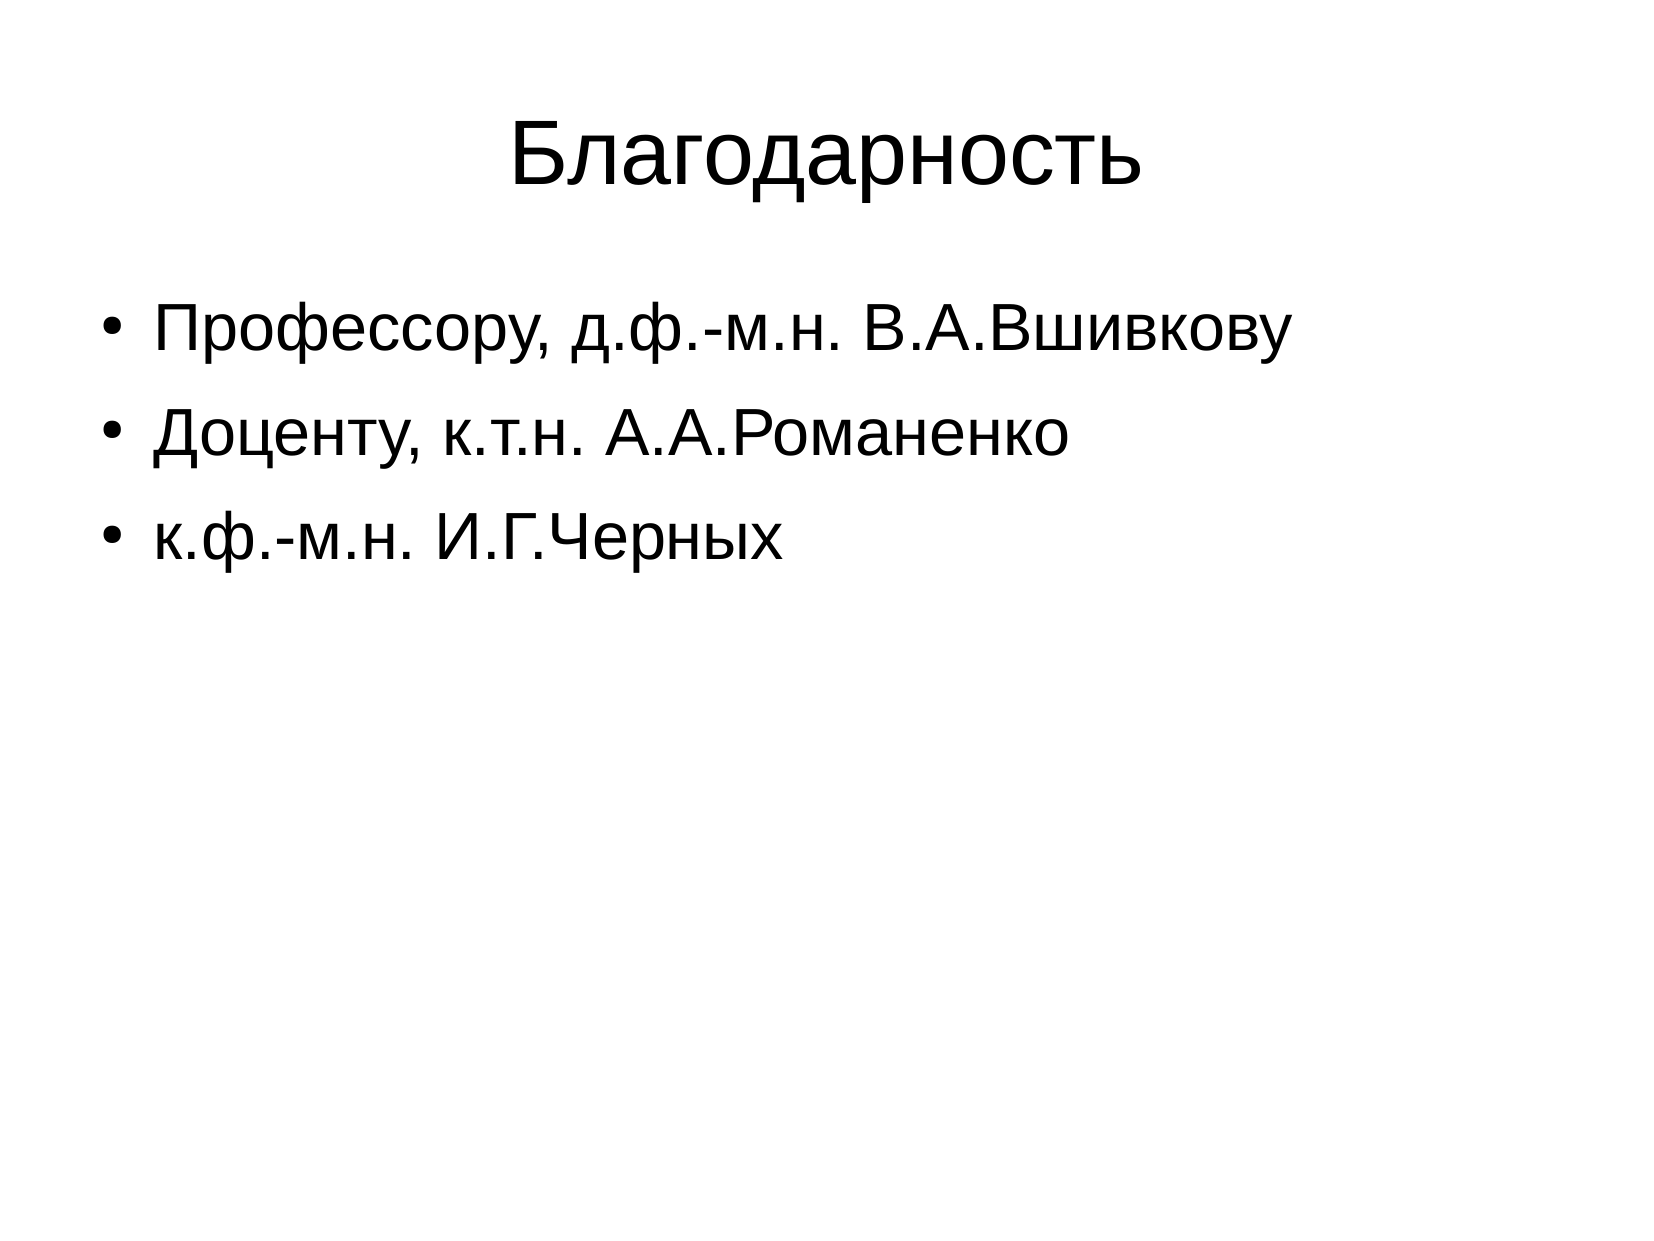

# Благодарность
Профессору, д.ф.-м.н. В.А.Вшивкову
Доценту, к.т.н. А.А.Романенко
к.ф.-м.н. И.Г.Черных